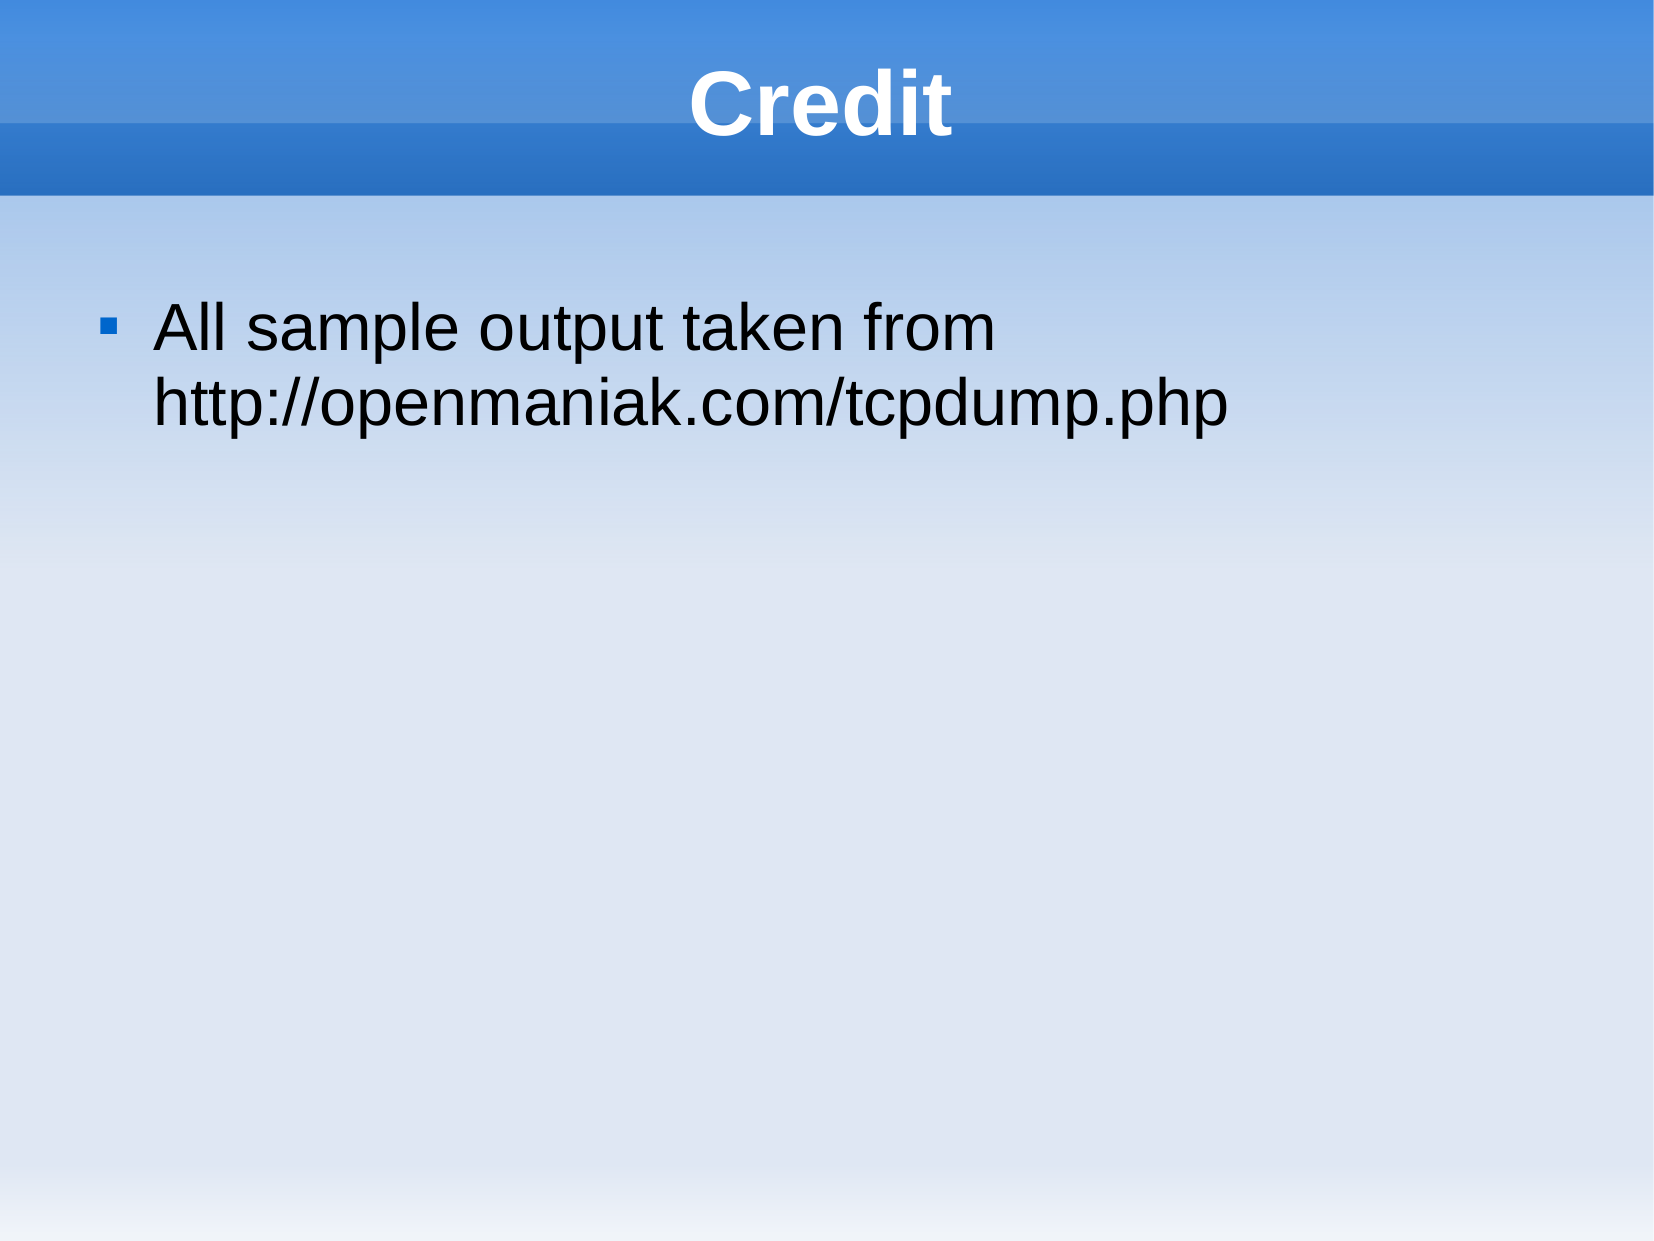

# Credit
All sample output taken from
http://openmaniak.com/tcpdump.php